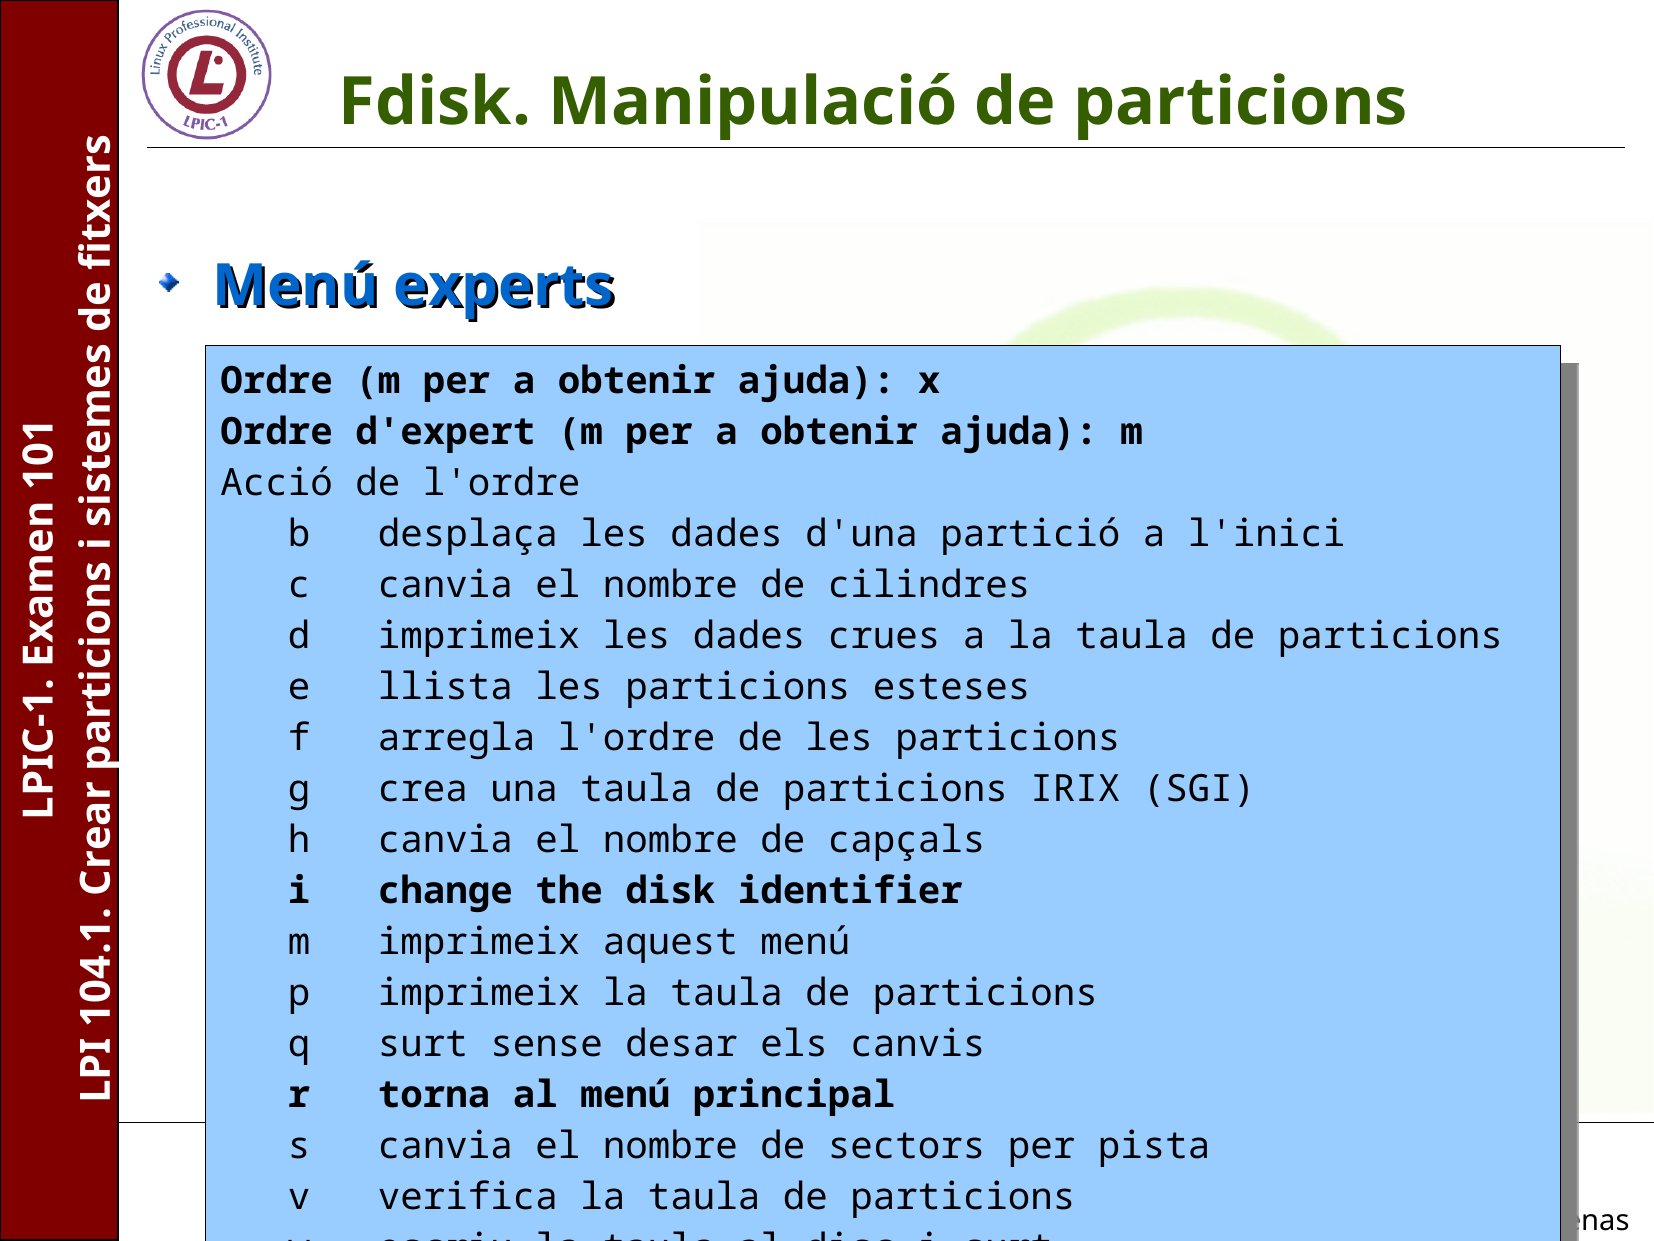

# Fdisk. Manipulació de particions
Menú experts
Ordre (m per a obtenir ajuda): x
Ordre d'expert (m per a obtenir ajuda): m
Acció de l'ordre
 b desplaça les dades d'una partició a l'inici
 c canvia el nombre de cilindres
 d imprimeix les dades crues a la taula de particions
 e llista les particions esteses
 f arregla l'ordre de les particions
 g crea una taula de particions IRIX (SGI)
 h canvia el nombre de capçals
 i change the disk identifier
 m imprimeix aquest menú
 p imprimeix la taula de particions
 q surt sense desar els canvis
 r torna al menú principal
 s canvia el nombre de sectors per pista
 v verifica la taula de particions
 w escriu la taula al disc i surt